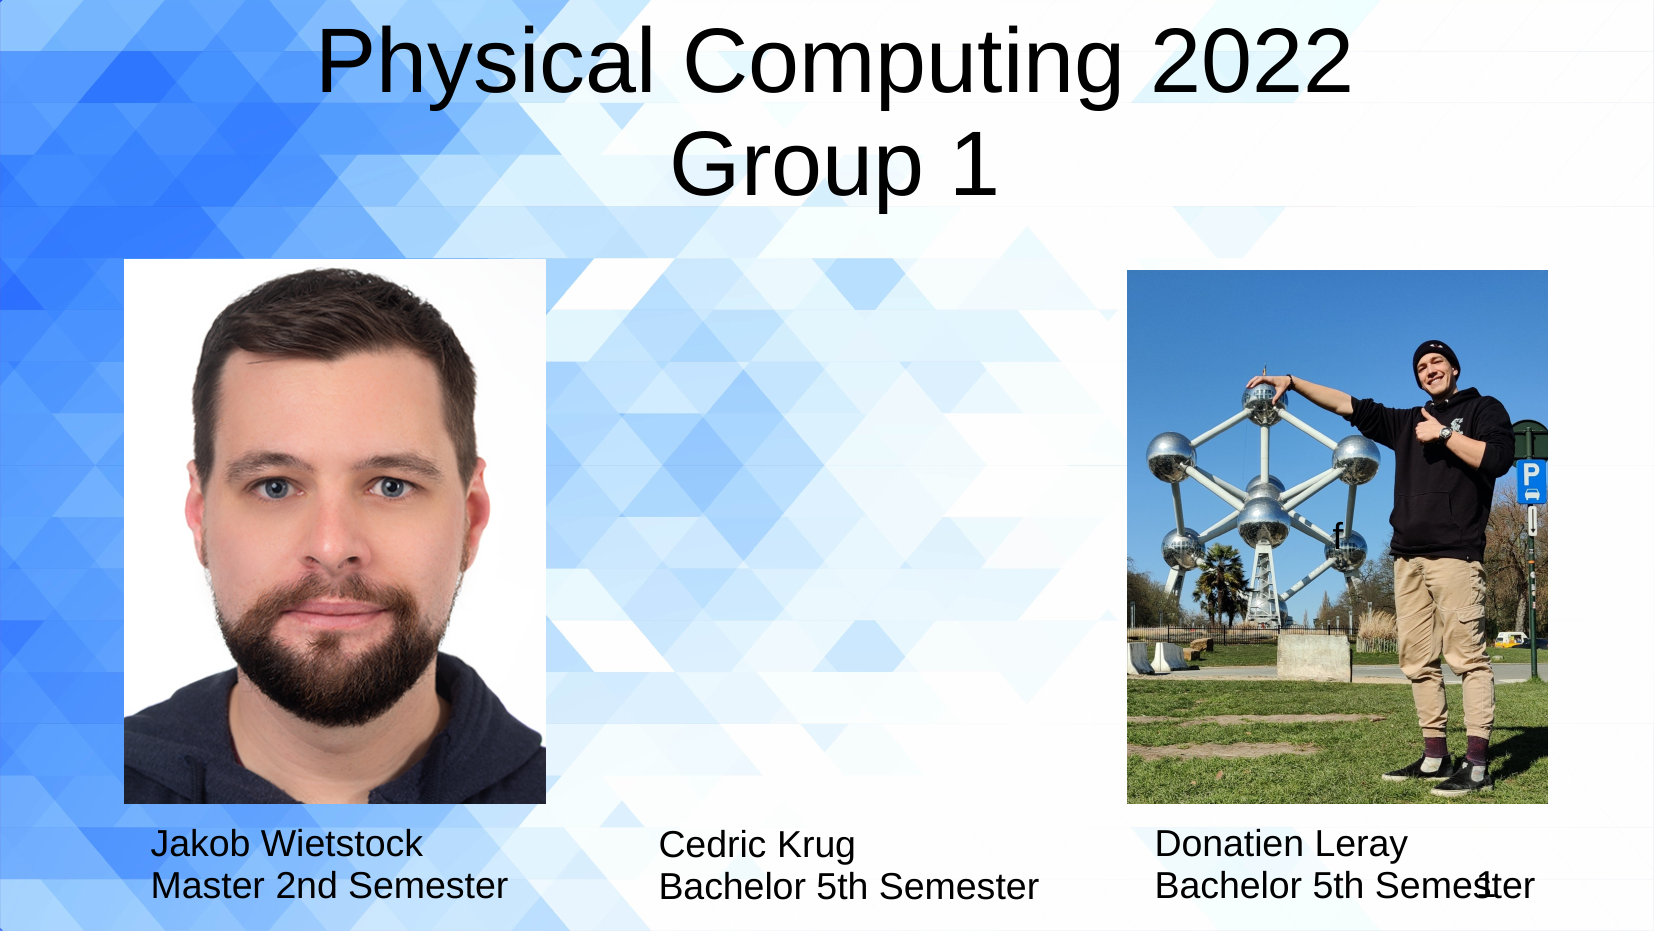

# Physical Computing 2022 Group 1
f
Jakob Wietstock
Master 2nd Semester
Donatien Leray
Bachelor 5th Semester
Cedric Krug
Bachelor 5th Semester